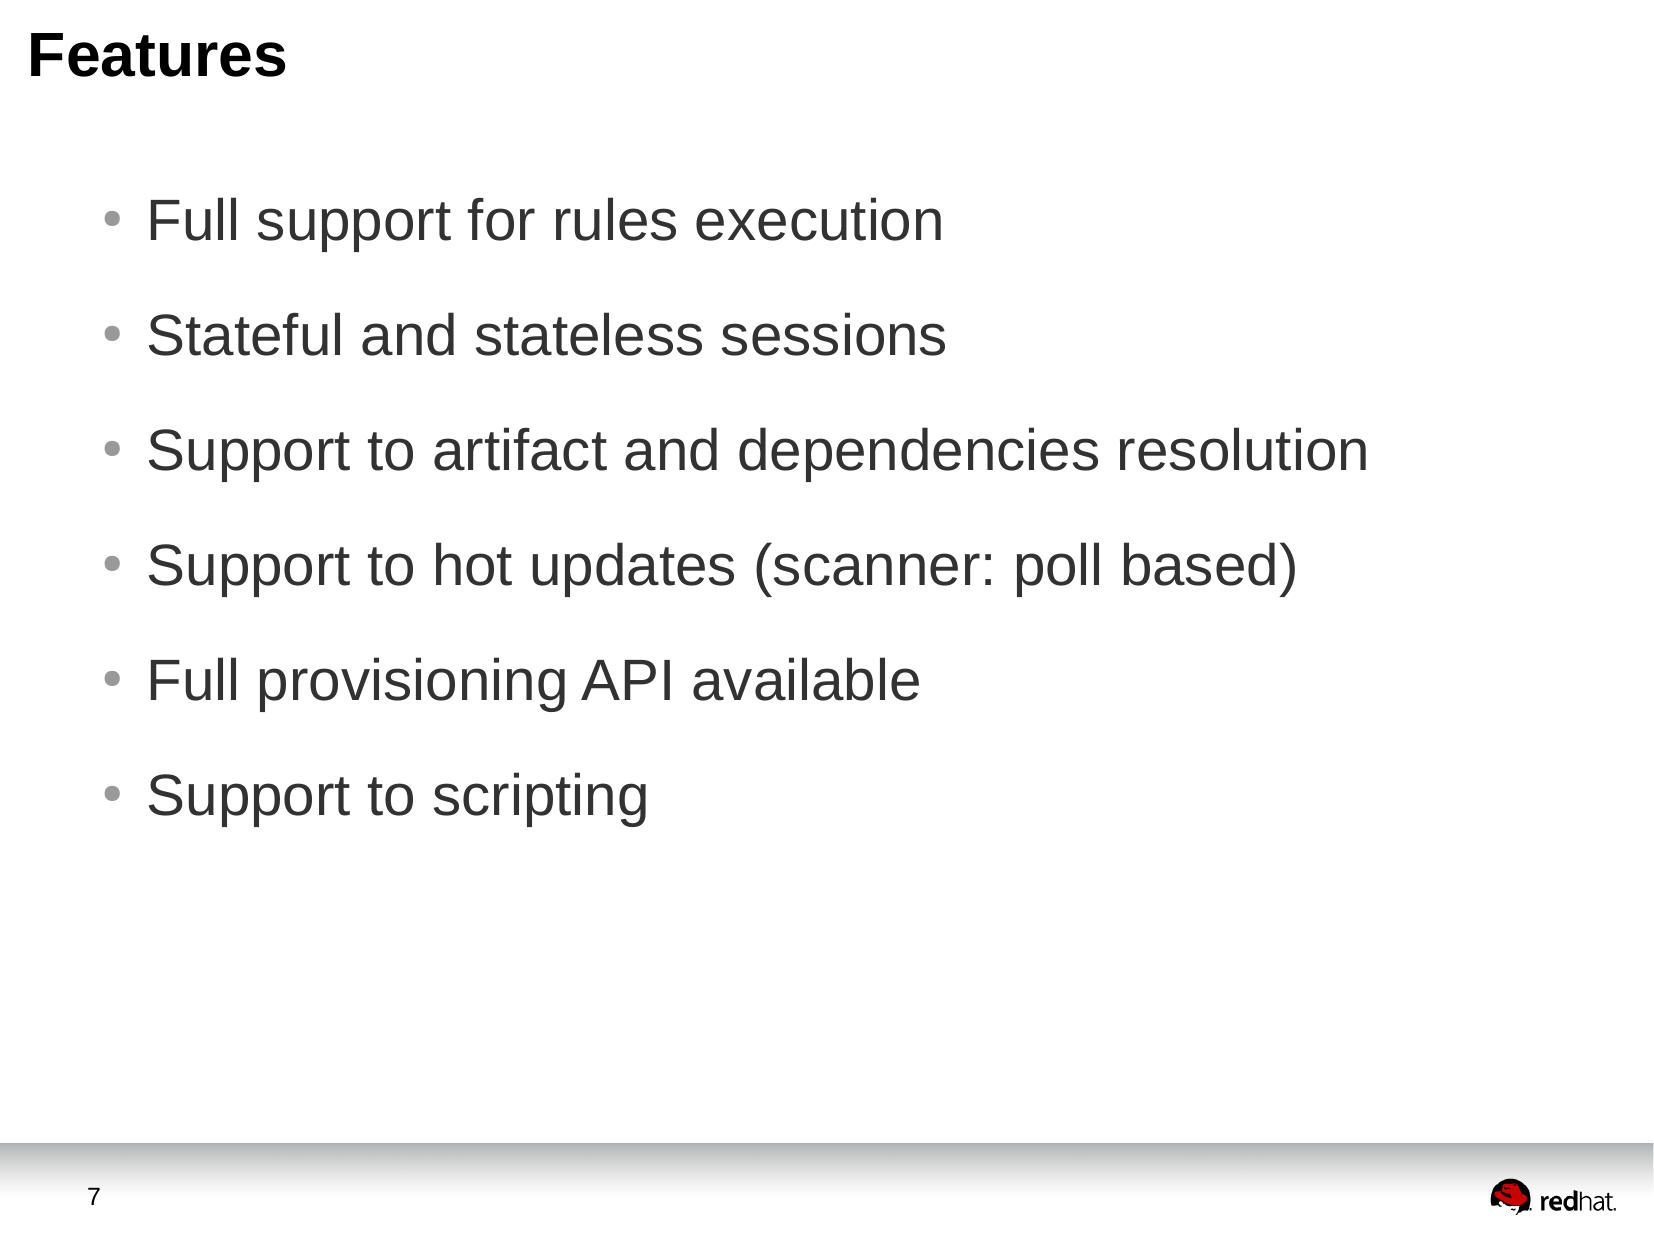

# Features
Full support for rules execution
Stateful and stateless sessions
Support to artifact and dependencies resolution
Support to hot updates (scanner: poll based)
Full provisioning API available
Support to scripting